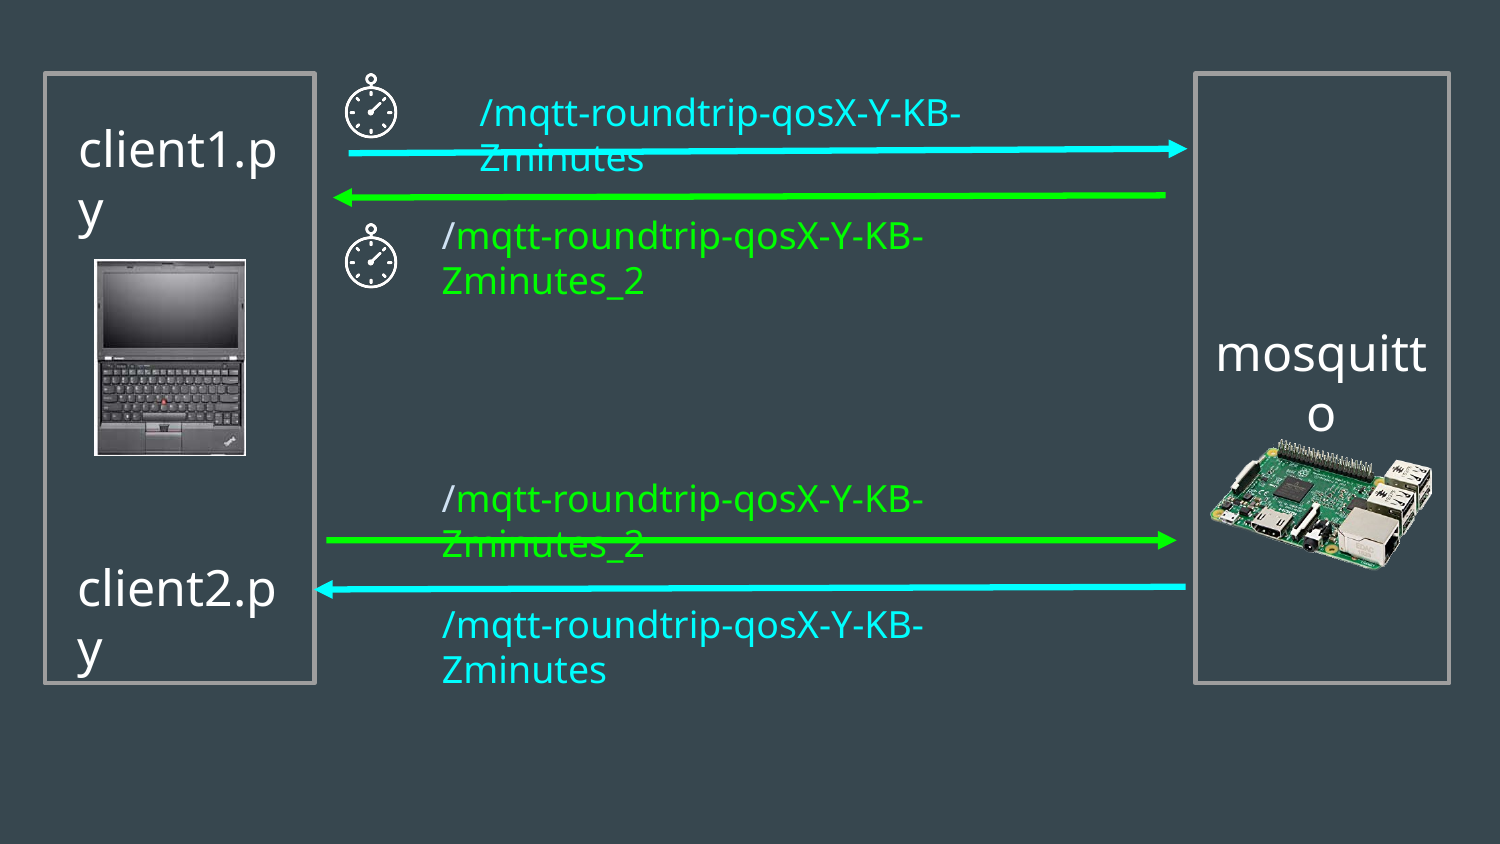

/mqtt-roundtrip-qosX-Y-KB-Zminutes
# client1.py
/mqtt-roundtrip-qosX-Y-KB-Zminutes_2
mosquitto
/mqtt-roundtrip-qosX-Y-KB-Zminutes_2
client2.py
/mqtt-roundtrip-qosX-Y-KB-Zminutes